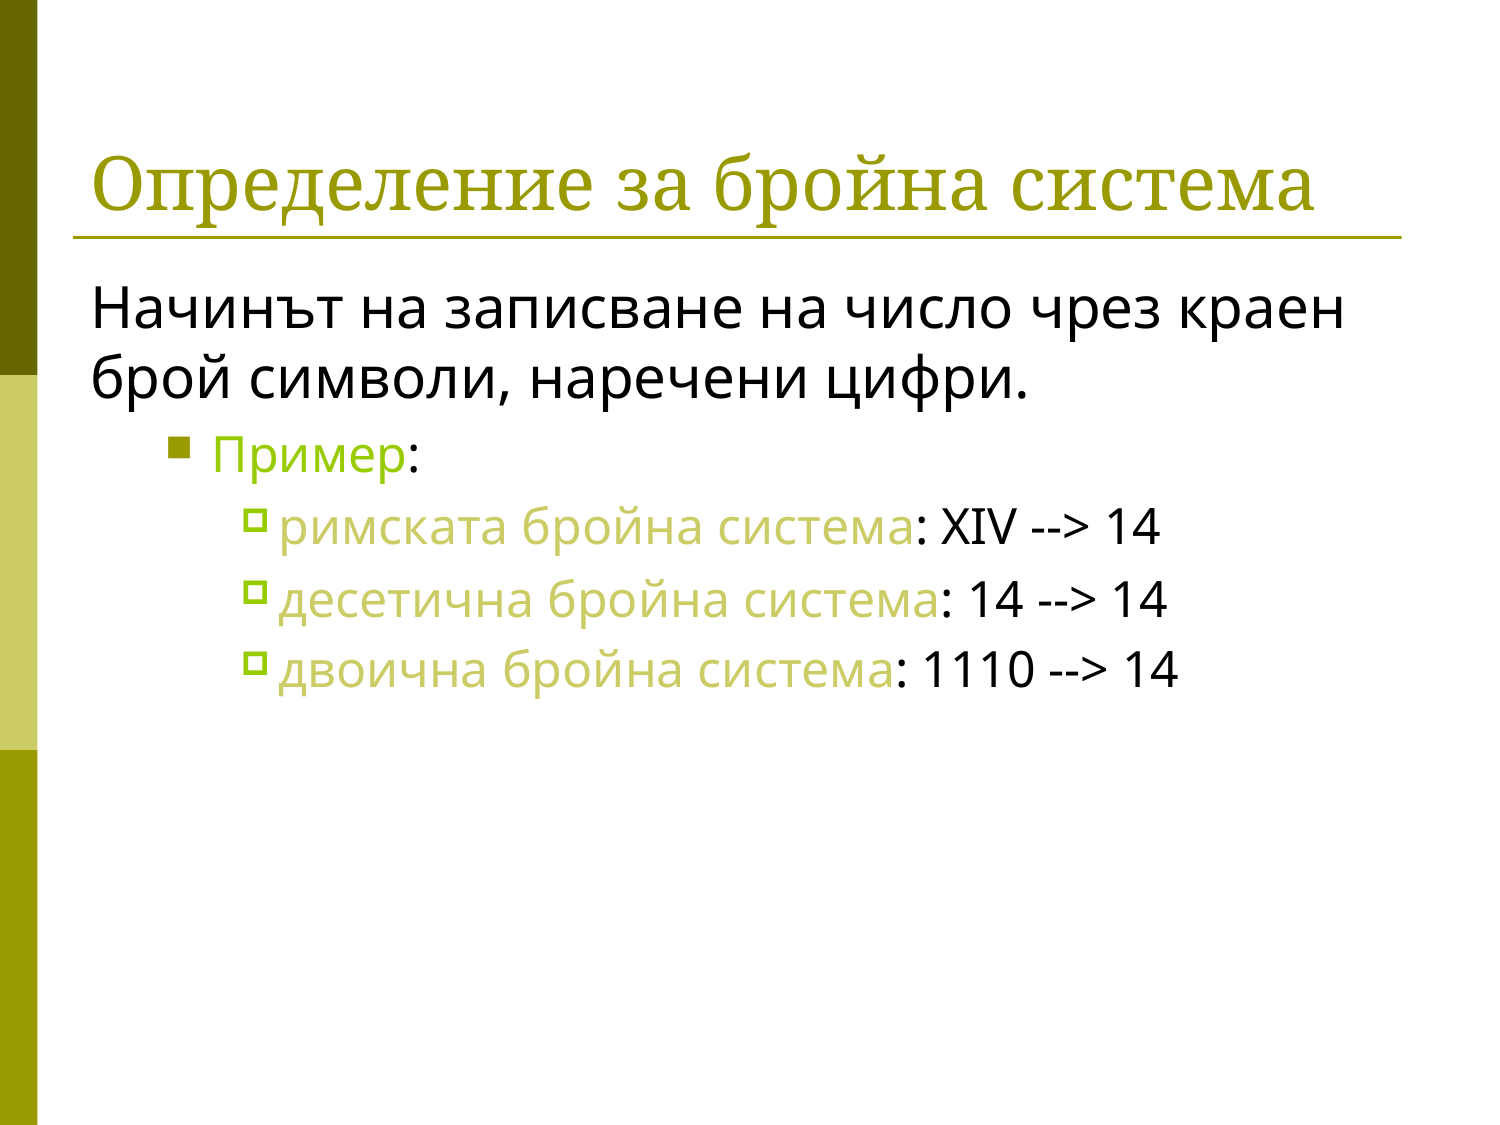

# Определение за бройна система
Начинът на записване на число чрез краен брой символи, наречени цифри.
Пример:
римската бройна система: XIV --> 14
десетична бройна система: 14 --> 14
двоична бройна система: 1110 --> 14